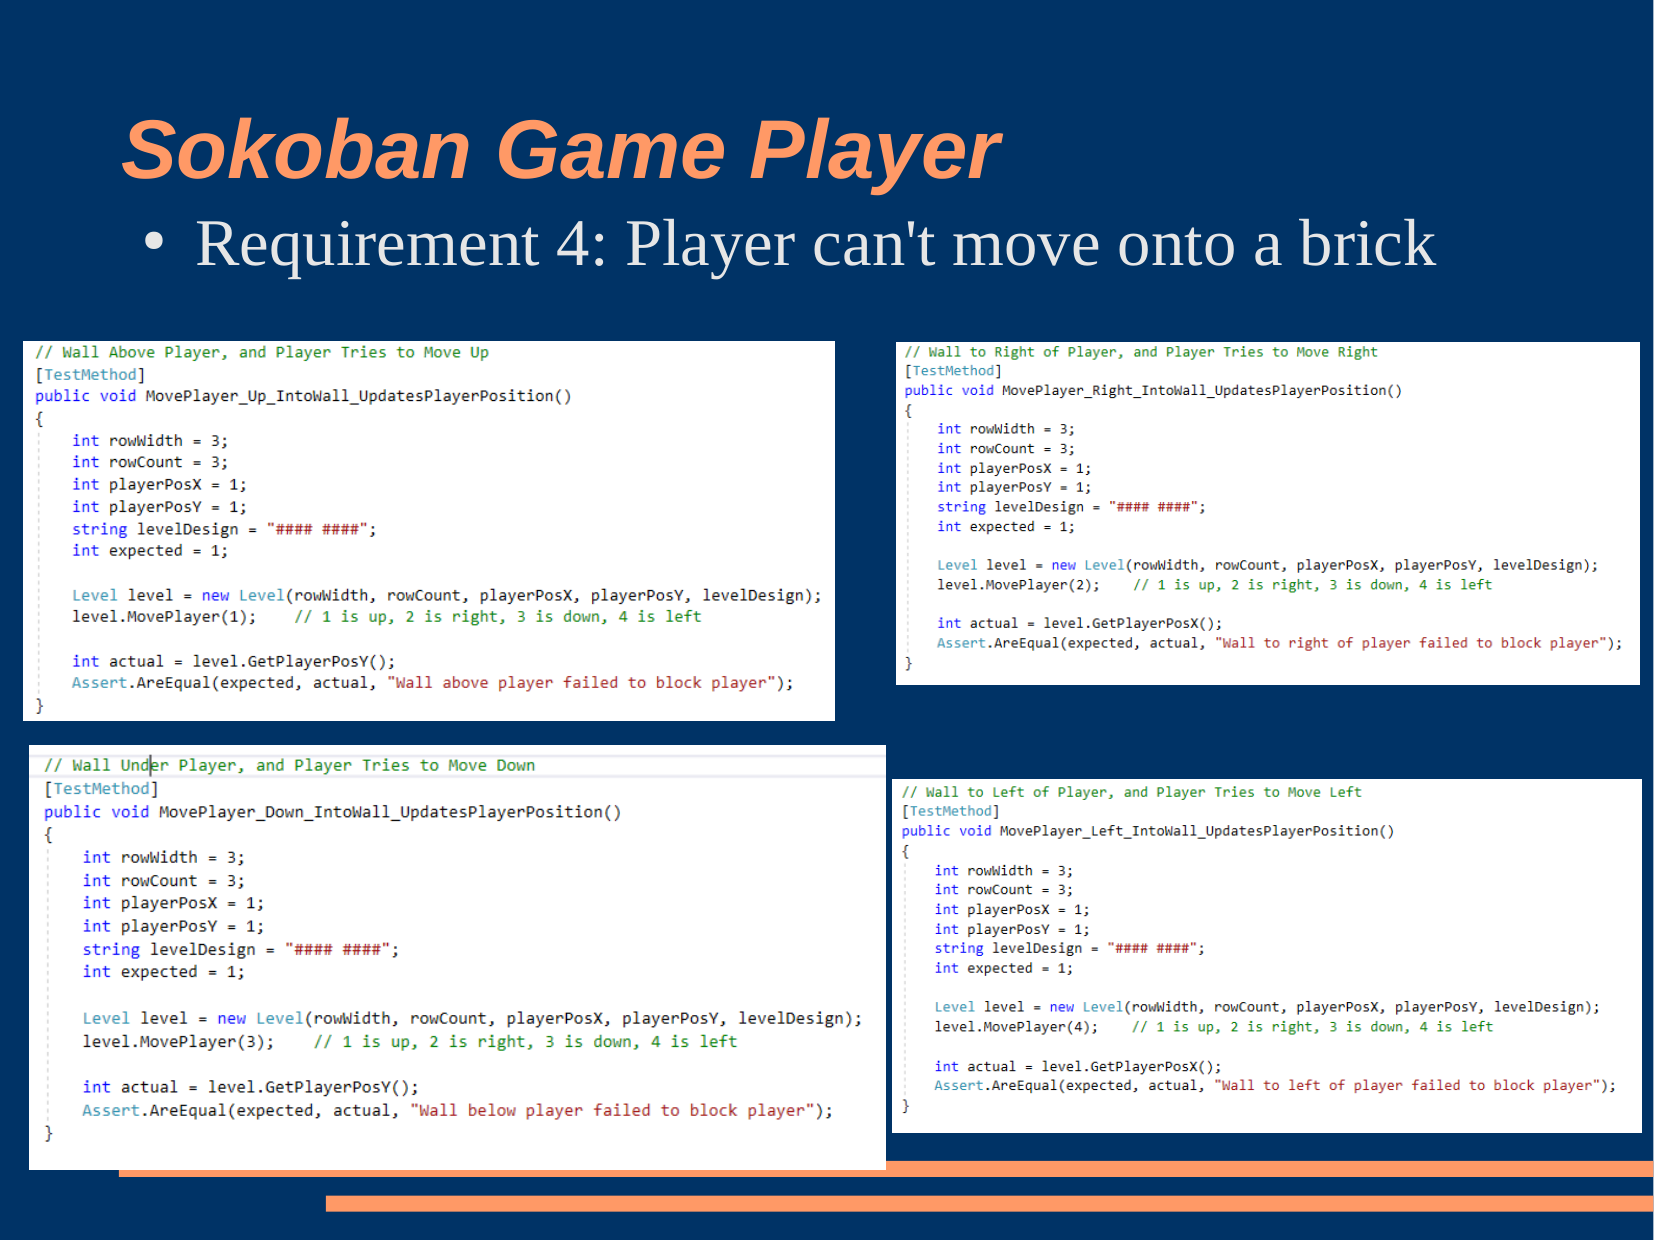

# Sokoban Game Player
Requirement 4: Player can't move onto a brick